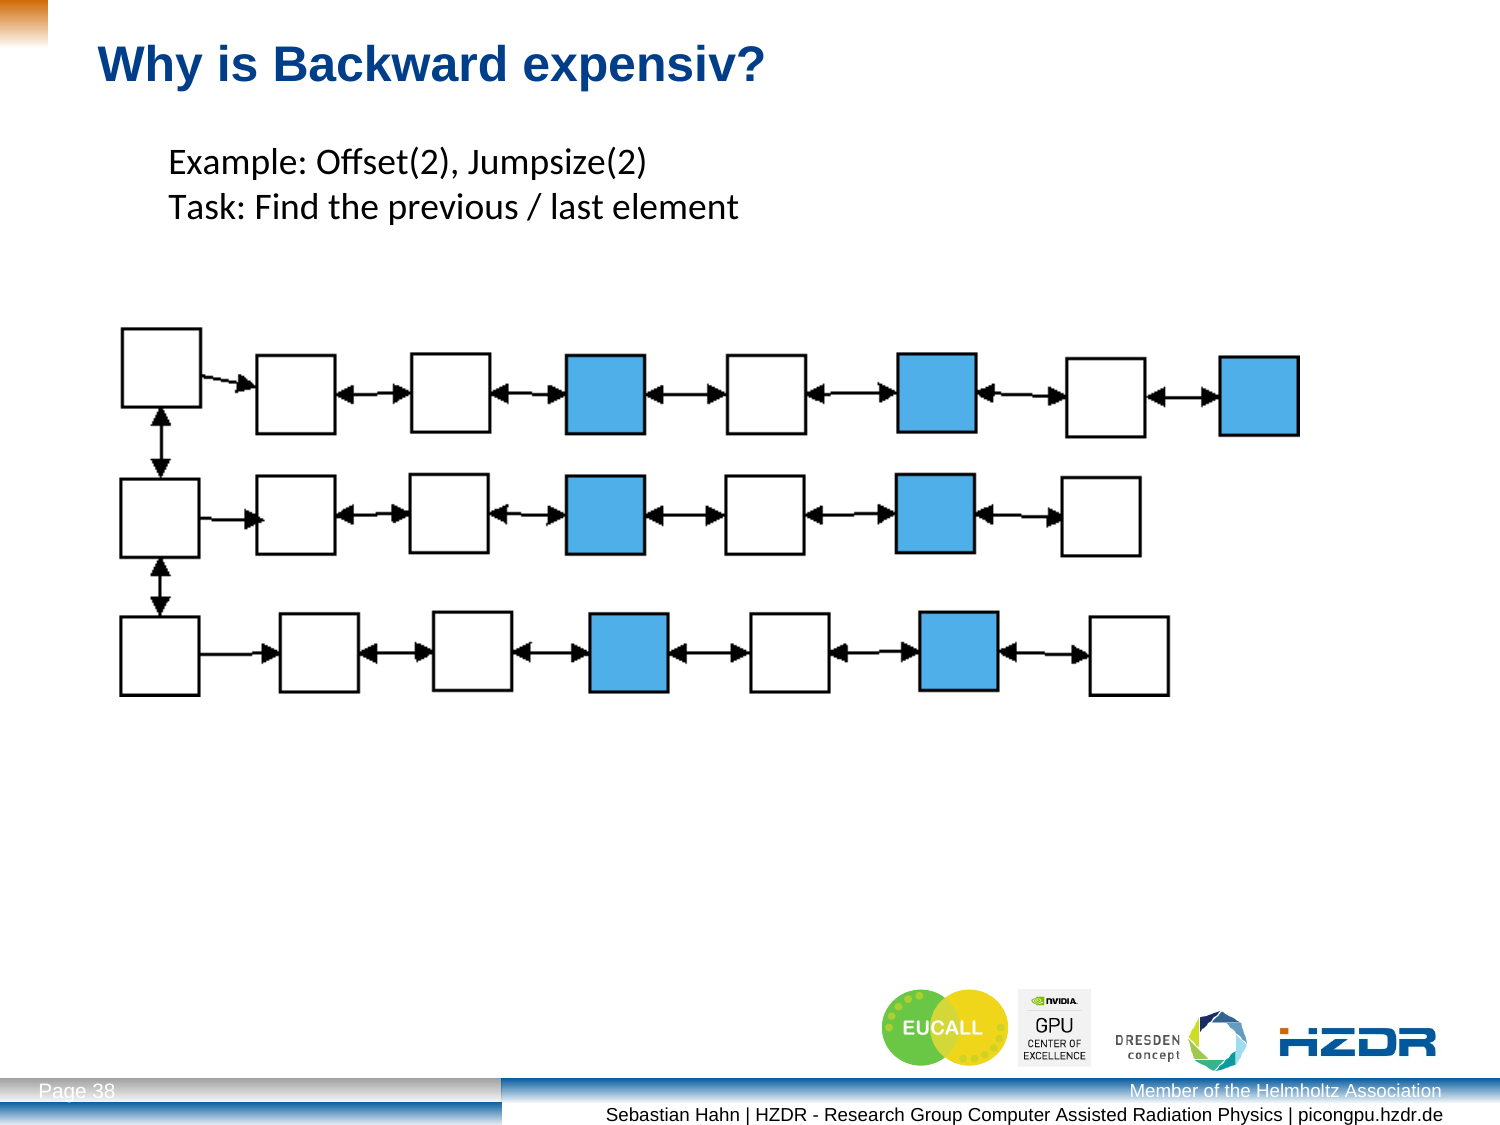

# Why is Backward expensiv?
Example: Offset(2), Jumpsize(2)
Task: Find the previous / last element